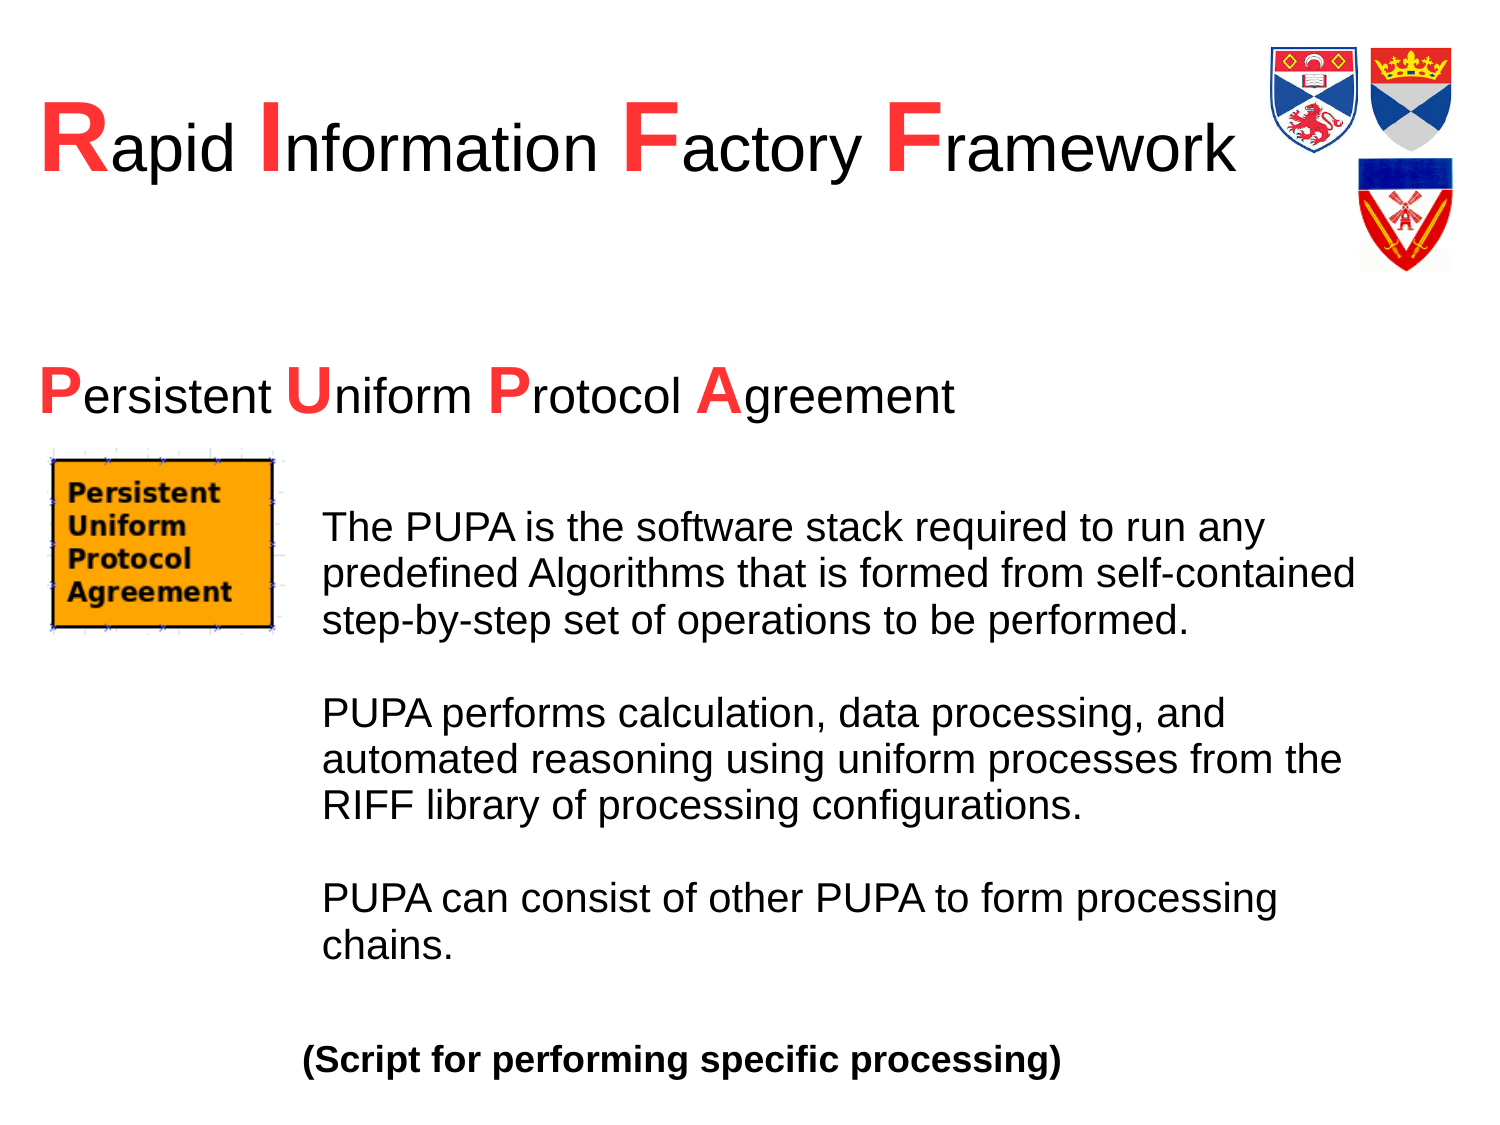

Rapid Information Factory Framework
Persistent Uniform Protocol Agreement
The PUPA is the software stack required to run any predefined Algorithms that is formed from self-contained step-by-step set of operations to be performed.
PUPA performs calculation, data processing, and automated reasoning using uniform processes from the RIFF library of processing configurations.
PUPA can consist of other PUPA to form processing chains.
(Script for performing specific processing)